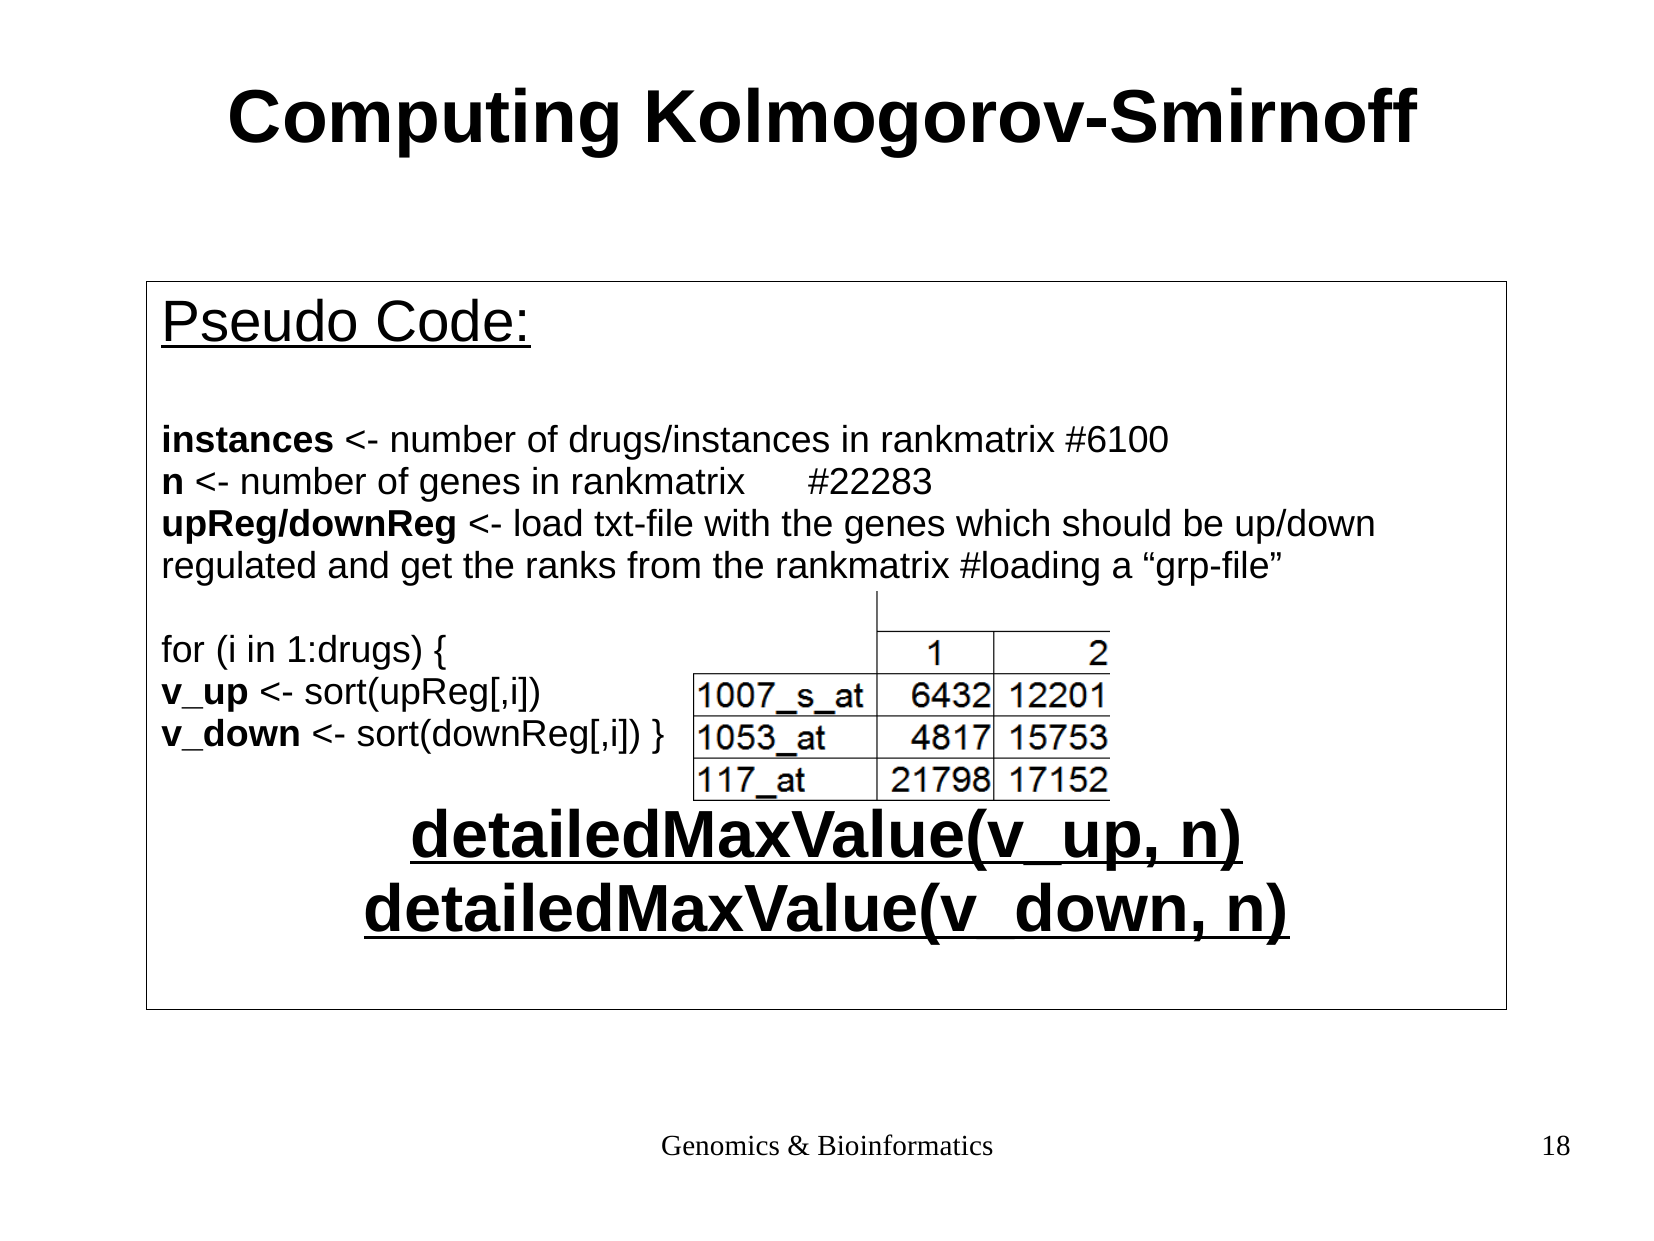

Computing Kolmogorov-Smirnoff
Pseudo Code:
instances <- number of drugs/instances in rankmatrix #6100
n <- number of genes in rankmatrix #22283
upReg/downReg <- load txt-file with the genes which should be up/down regulated and get the ranks from the rankmatrix #loading a “grp-file”
for (i in 1:drugs) {
v_up <- sort(upReg[,i])
v_down <- sort(downReg[,i]) }
detailedMaxValue(v_up, n)
detailedMaxValue(v_down, n)
Genomics & Bioinformatics
18